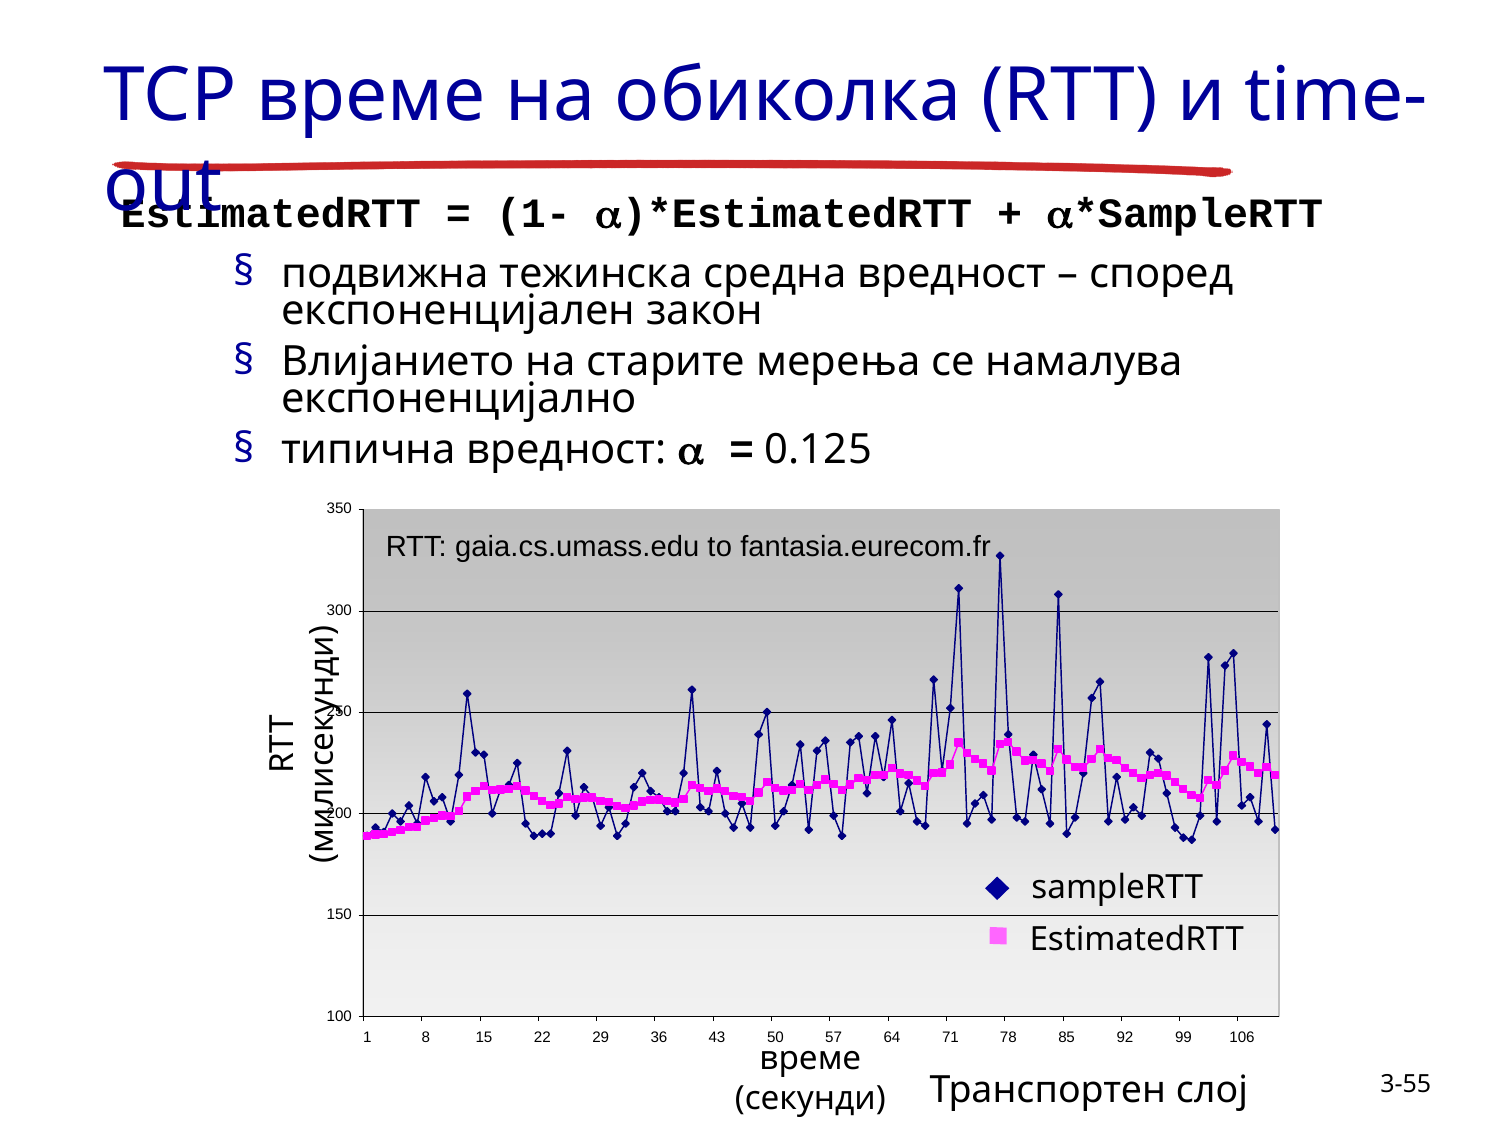

# TCP време на обиколка (RTT) и time-out
EstimatedRTT = (1- )*EstimatedRTT + *SampleRTT
подвижна тежинска средна вредност – според експоненцијален закон
Влијанието на старите мерења се намалува експоненцијално
типична вредност:  = 0.125
RTT: gaia.cs.umass.edu to fantasia.eurecom.fr
RTT (милисекунди)
sampleRTT
EstimatedRTT
време (секунди)
Транспортен слој